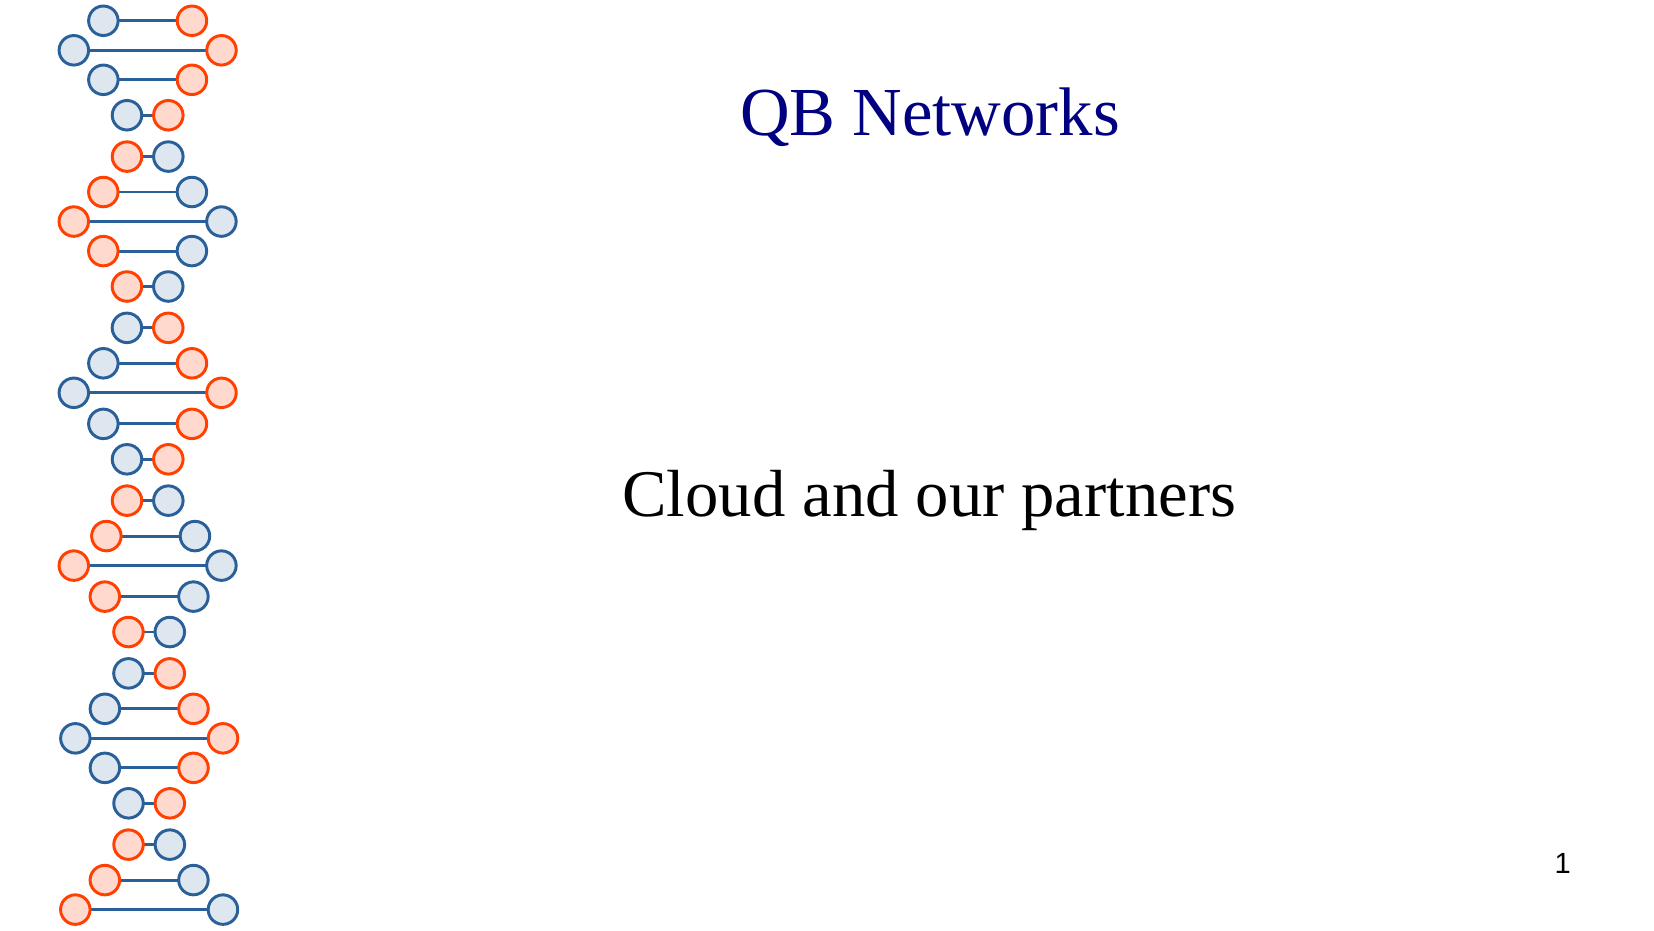

# QB Networks
Cloud and our partners
1